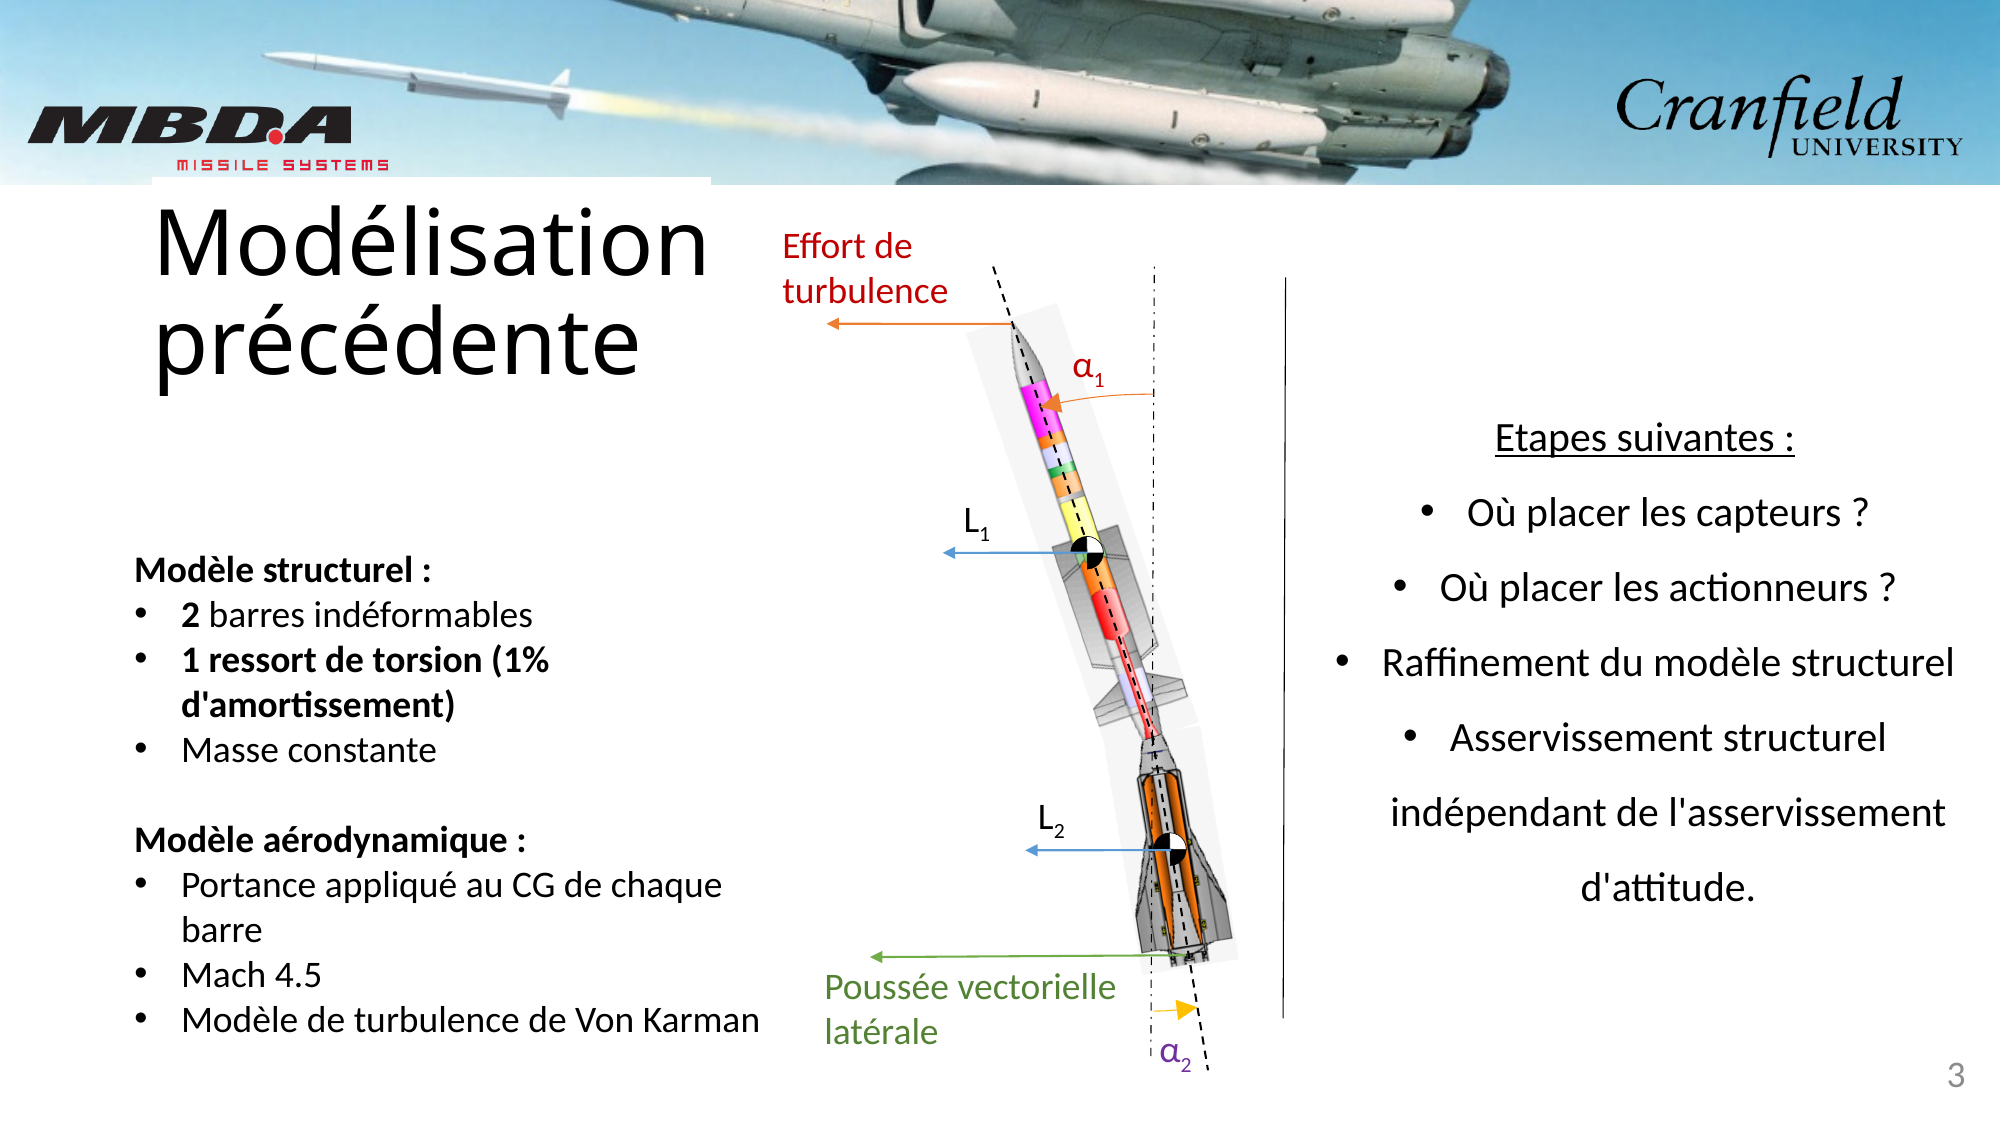

# Modélisation précédente
Effort de turbulence
α1
L1
L2
α2
Etapes suivantes :
Où placer les capteurs ?
Où placer les actionneurs ?
Raffinement du modèle structurel
Asservissement structurel indépendant de l'asservissement d'attitude.
Modèle structurel :
2 barres indéformables
1 ressort de torsion (1% d'amortissement)
Masse constante
Modèle aérodynamique :
Portance appliqué au CG de chaque barre
Mach 4.5
Modèle de turbulence de Von Karman
Poussée vectorielle latérale